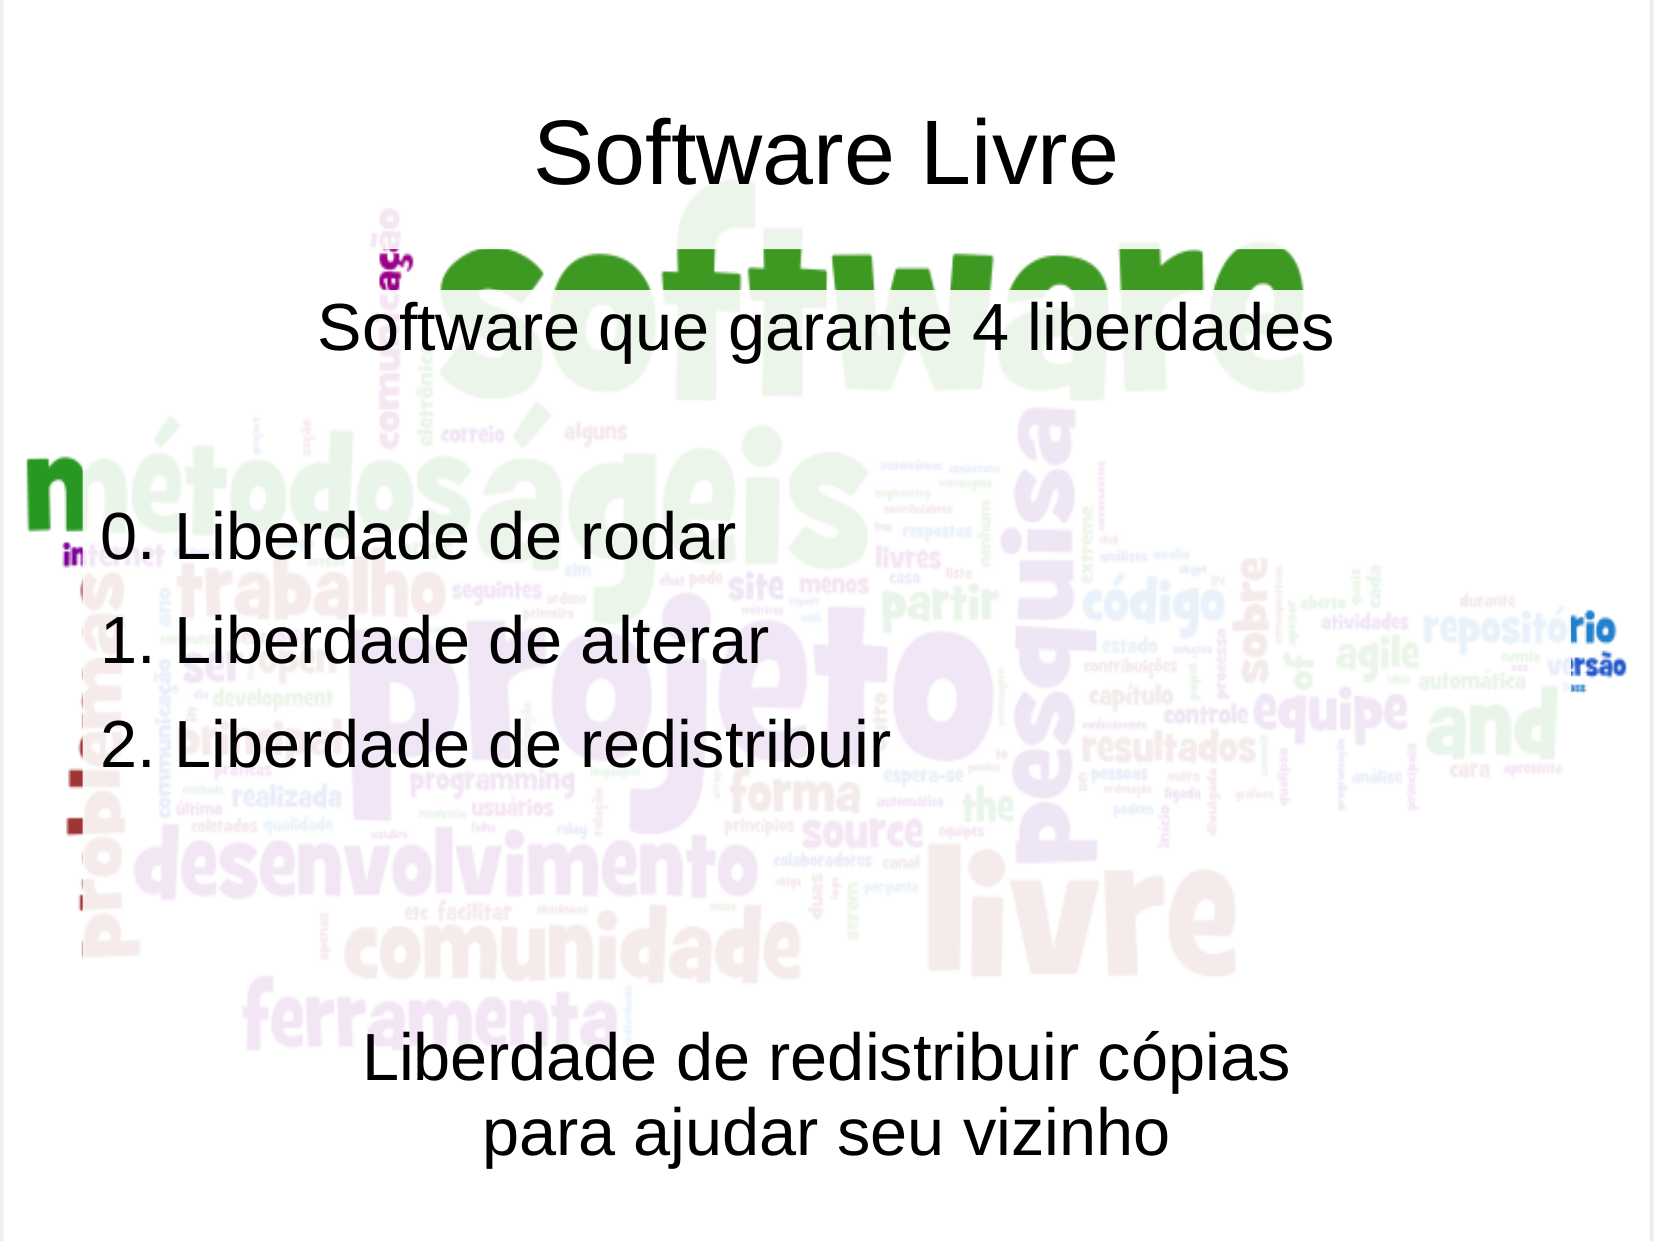

# Software Livre
Software que garante 4 liberdades
 Liberdade de rodar
 Liberdade de alterar
 Liberdade de redistribuir
Liberdade de redistribuir cópias
para ajudar seu vizinho